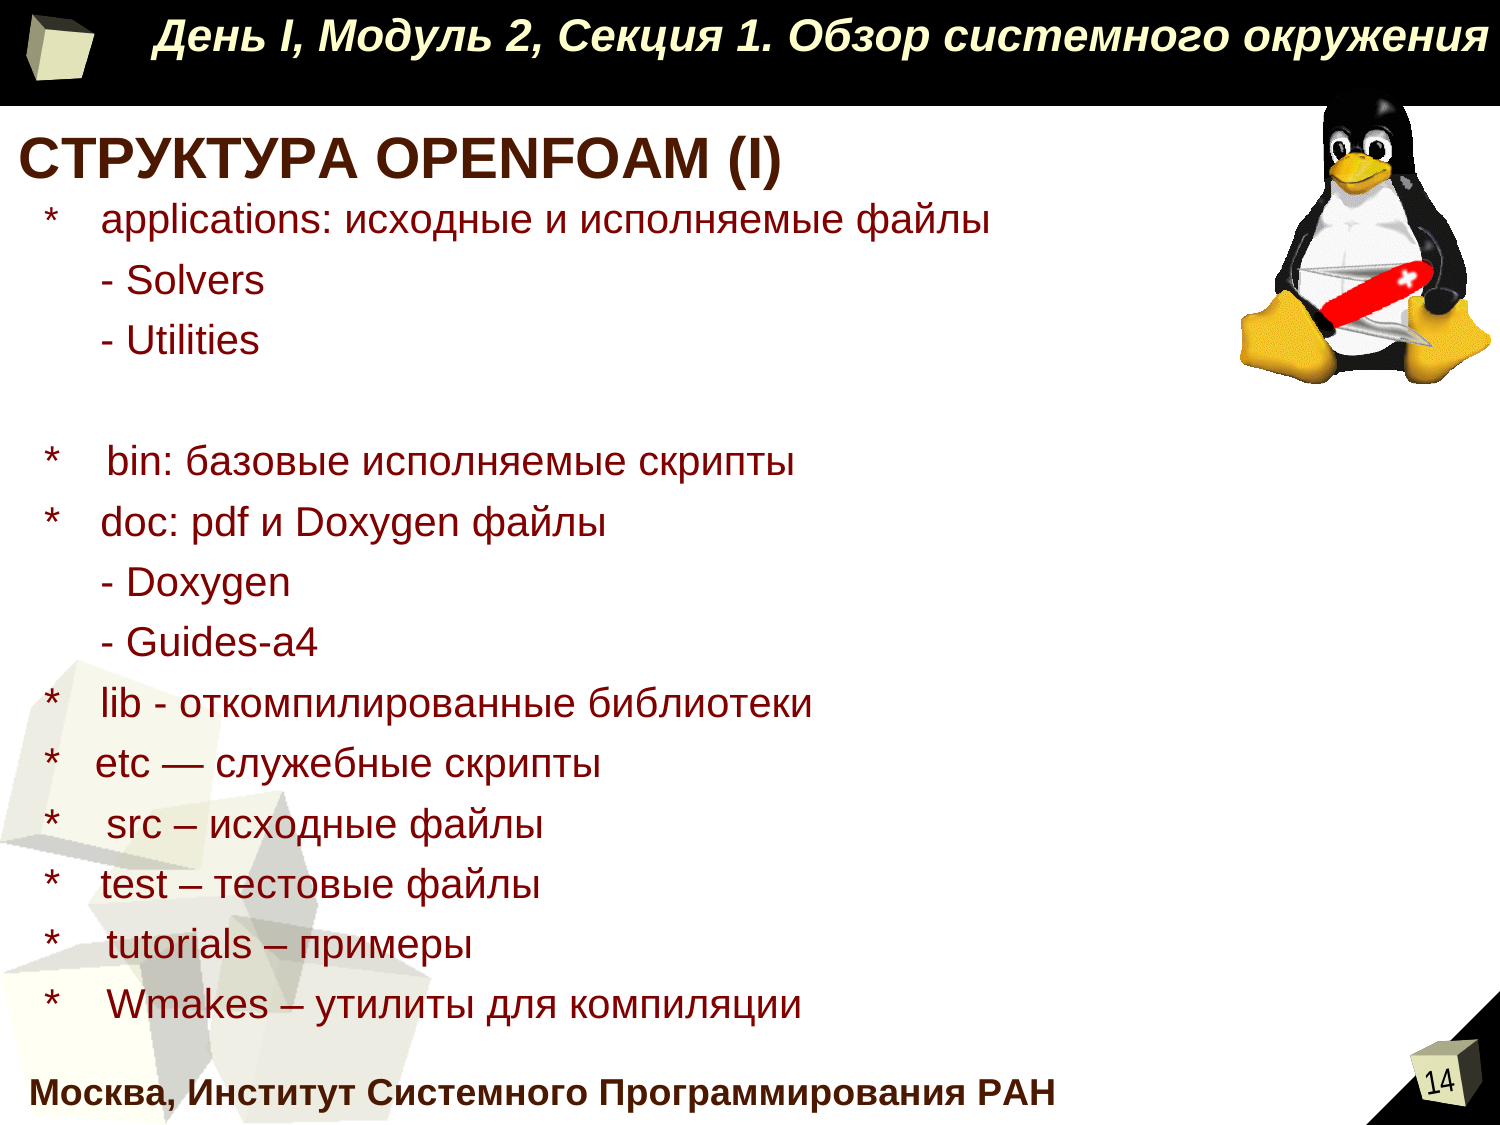

СТРУКТУРА OPENFOAM (I)
# * applications: исходные и исполняемые файлы
	- Solvers
	- Utilities
* bin: базовые исполняемые скрипты
*	doc: pdf и Doxygen файлы
	- Doxygen
	- Guides-a4
*	lib - откомпилированные библиотеки
* etc — служебные скрипты
* src – исходные файлы
*	test – тестовые файлы
* tutorials – примеры
* Wmakes – утилиты для компиляции